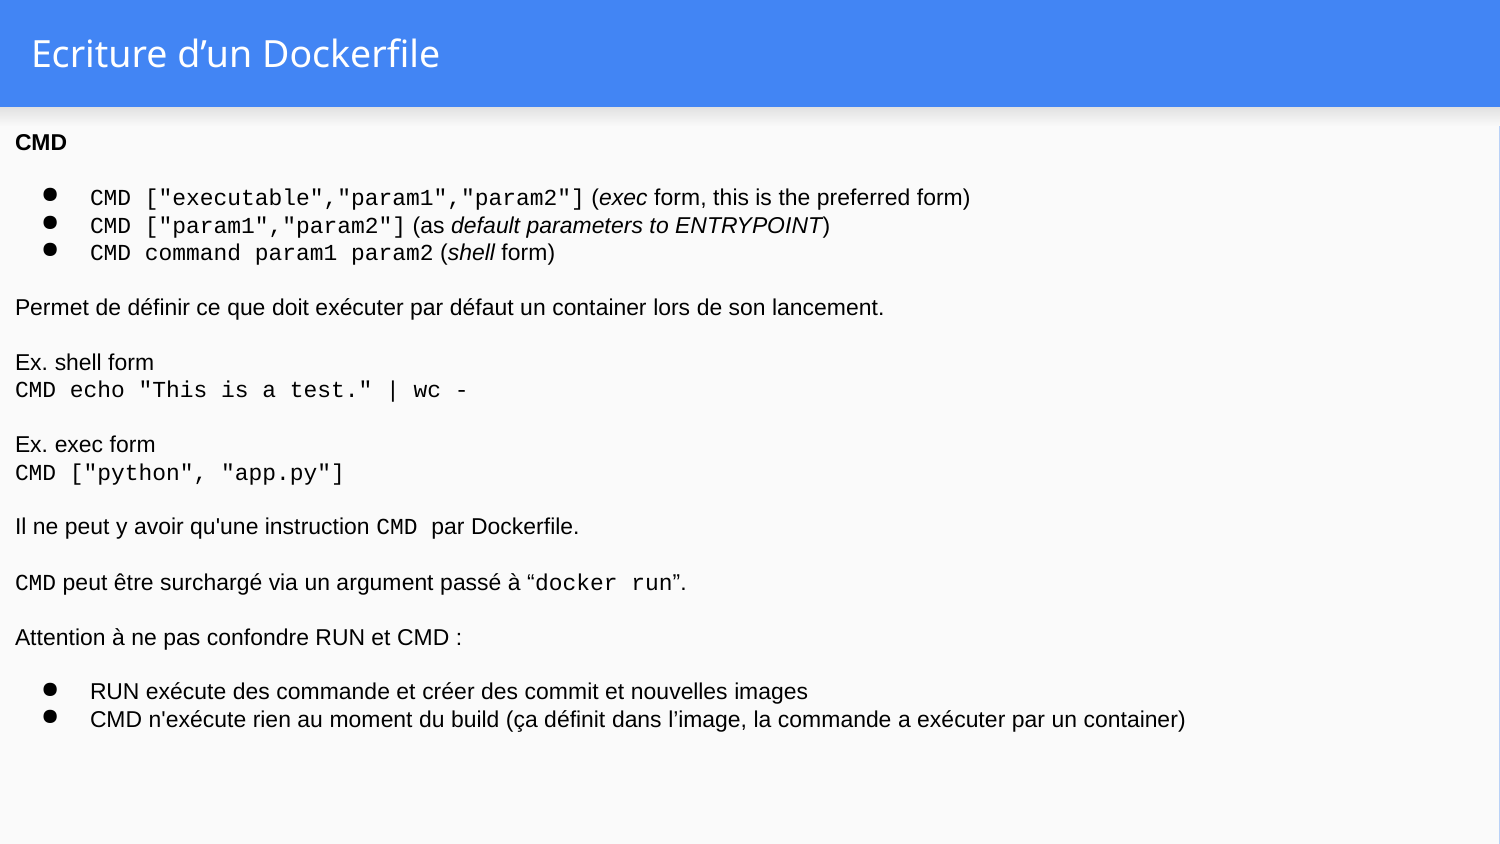

# Ecriture d’un Dockerfile
CMD
CMD ["executable","param1","param2"] (exec form, this is the preferred form)
CMD ["param1","param2"] (as default parameters to ENTRYPOINT)
CMD command param1 param2 (shell form)
Permet de définir ce que doit exécuter par défaut un container lors de son lancement.
Ex. shell form
CMD echo "This is a test." | wc -
Ex. exec form
CMD ["python", "app.py"]
Il ne peut y avoir qu'une instruction CMD par Dockerfile.
CMD peut être surchargé via un argument passé à “docker run”.
Attention à ne pas confondre RUN et CMD :
RUN exécute des commande et créer des commit et nouvelles images
CMD n'exécute rien au moment du build (ça définit dans l’image, la commande a exécuter par un container)